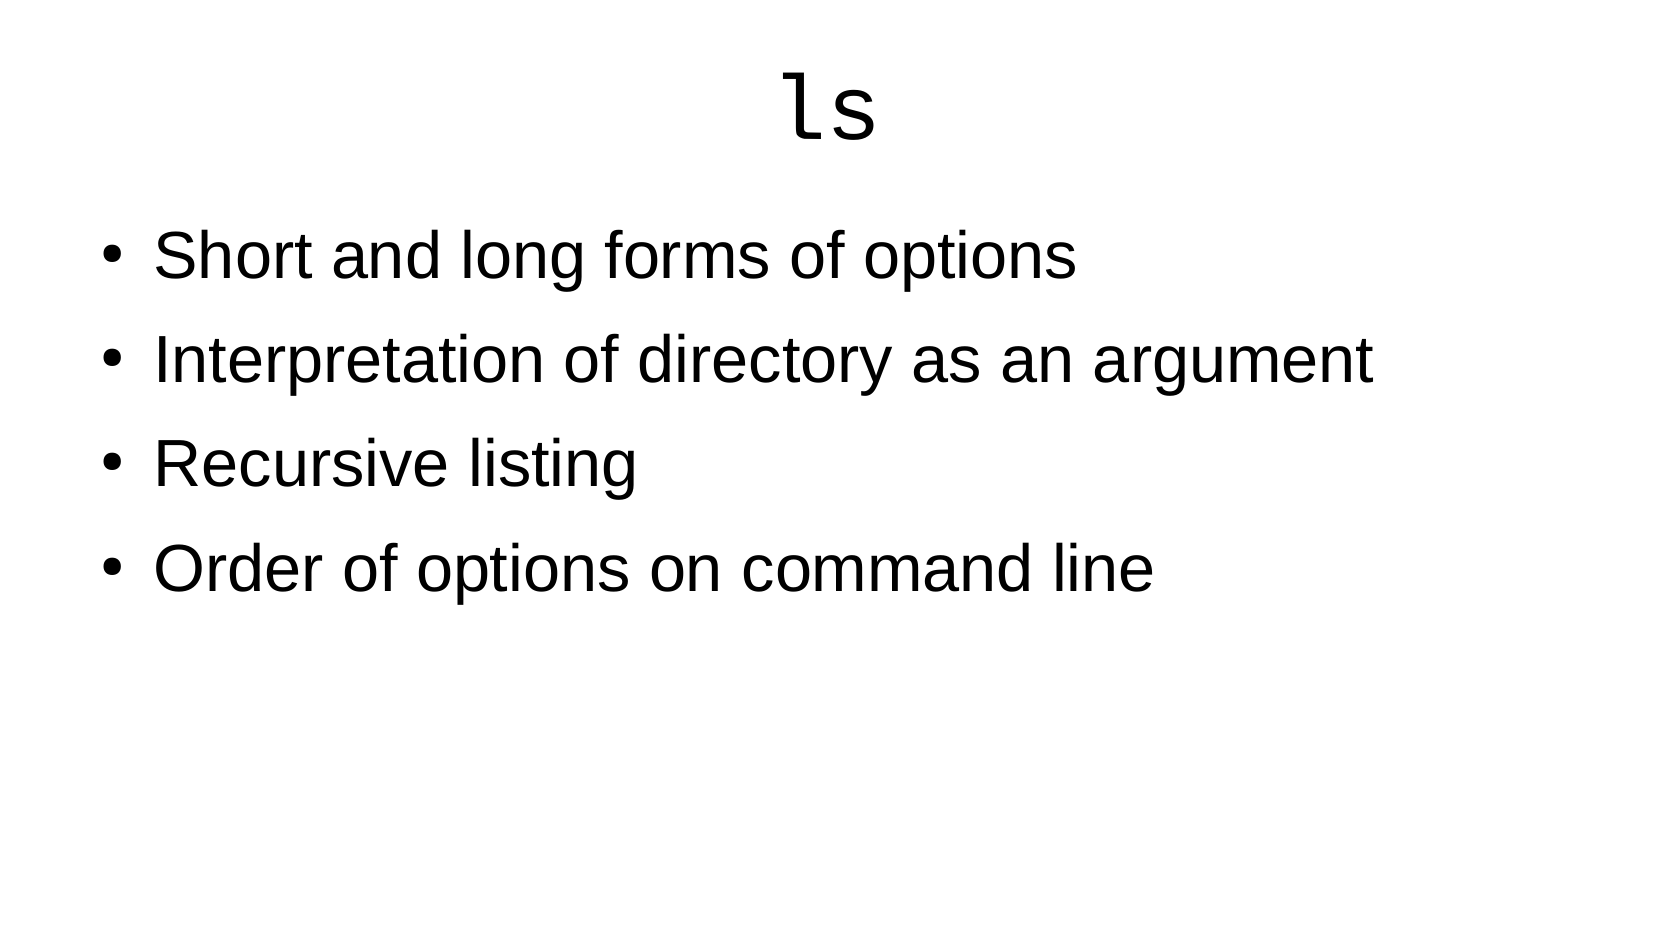

# ls
Short and long forms of options
Interpretation of directory as an argument
Recursive listing
Order of options on command line